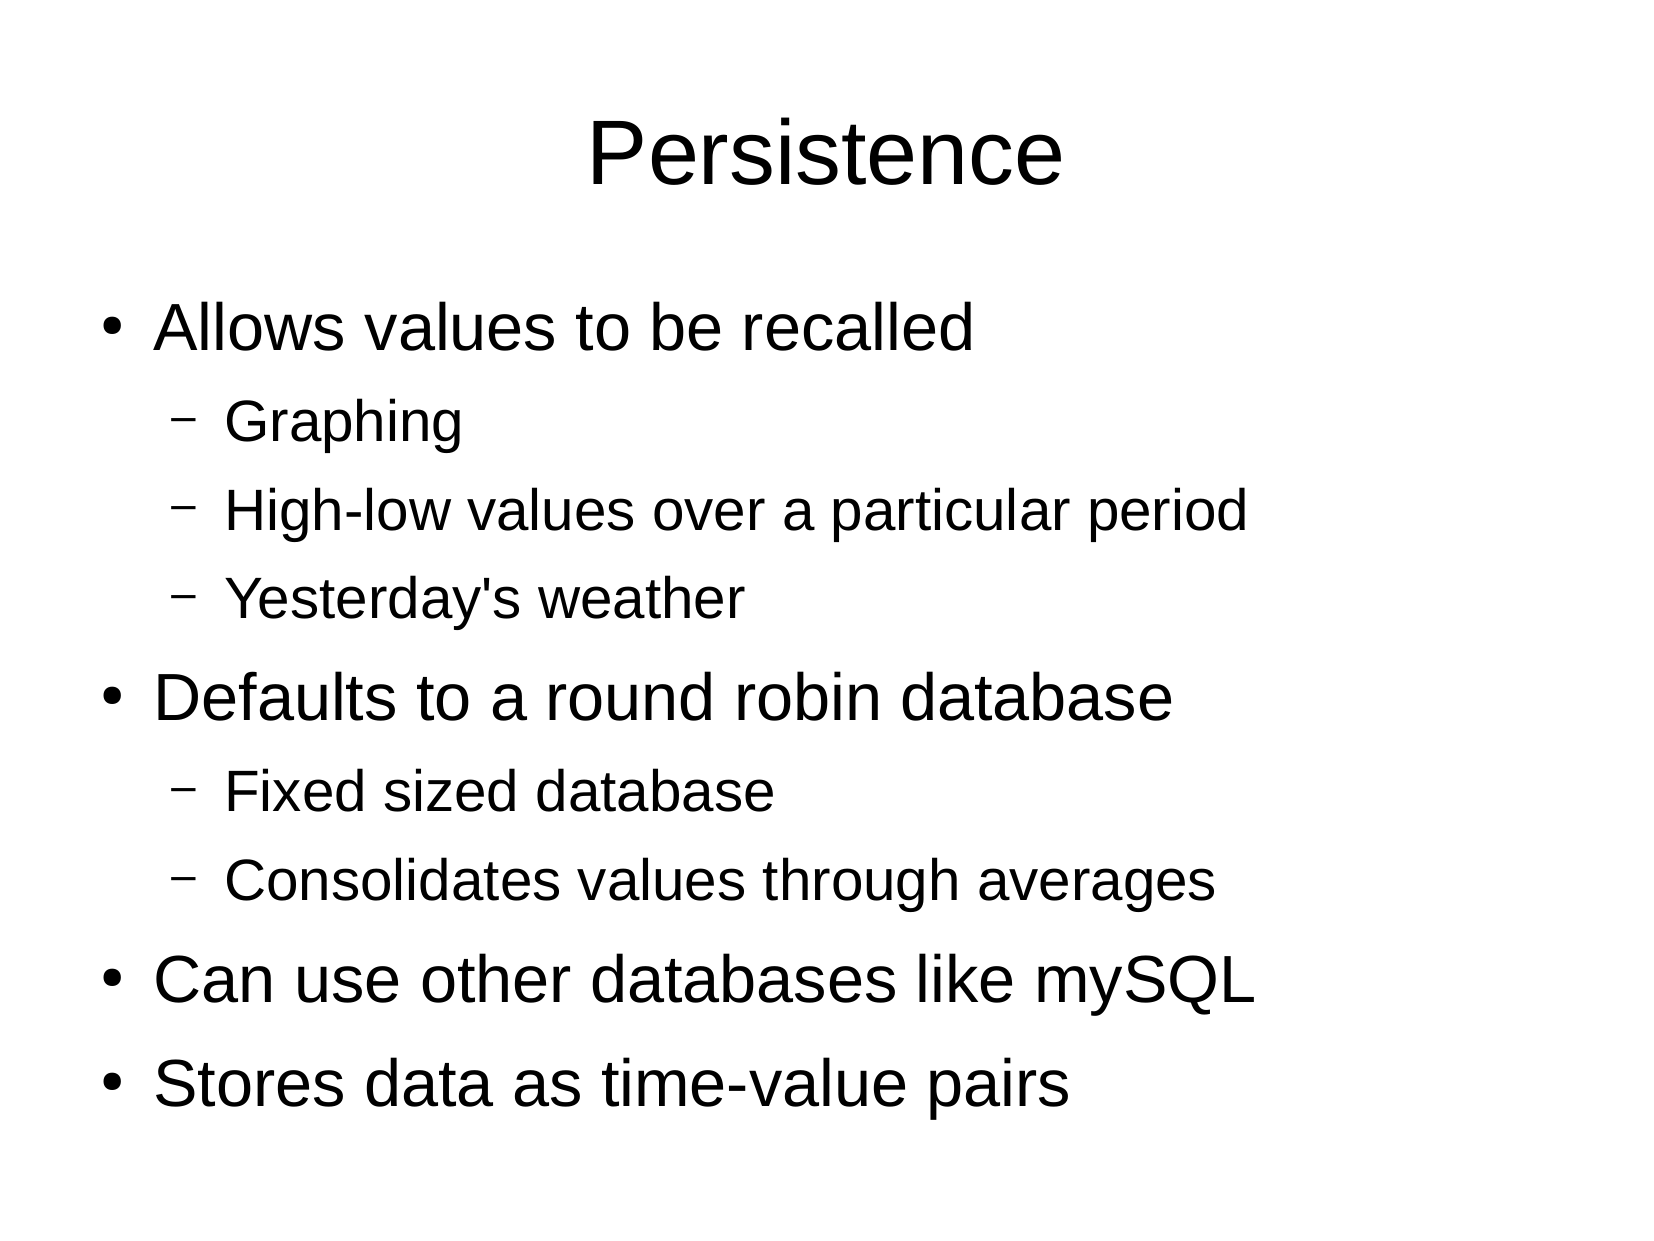

# Persistence
Allows values to be recalled
Graphing
High-low values over a particular period
Yesterday's weather
Defaults to a round robin database
Fixed sized database
Consolidates values through averages
Can use other databases like mySQL
Stores data as time-value pairs